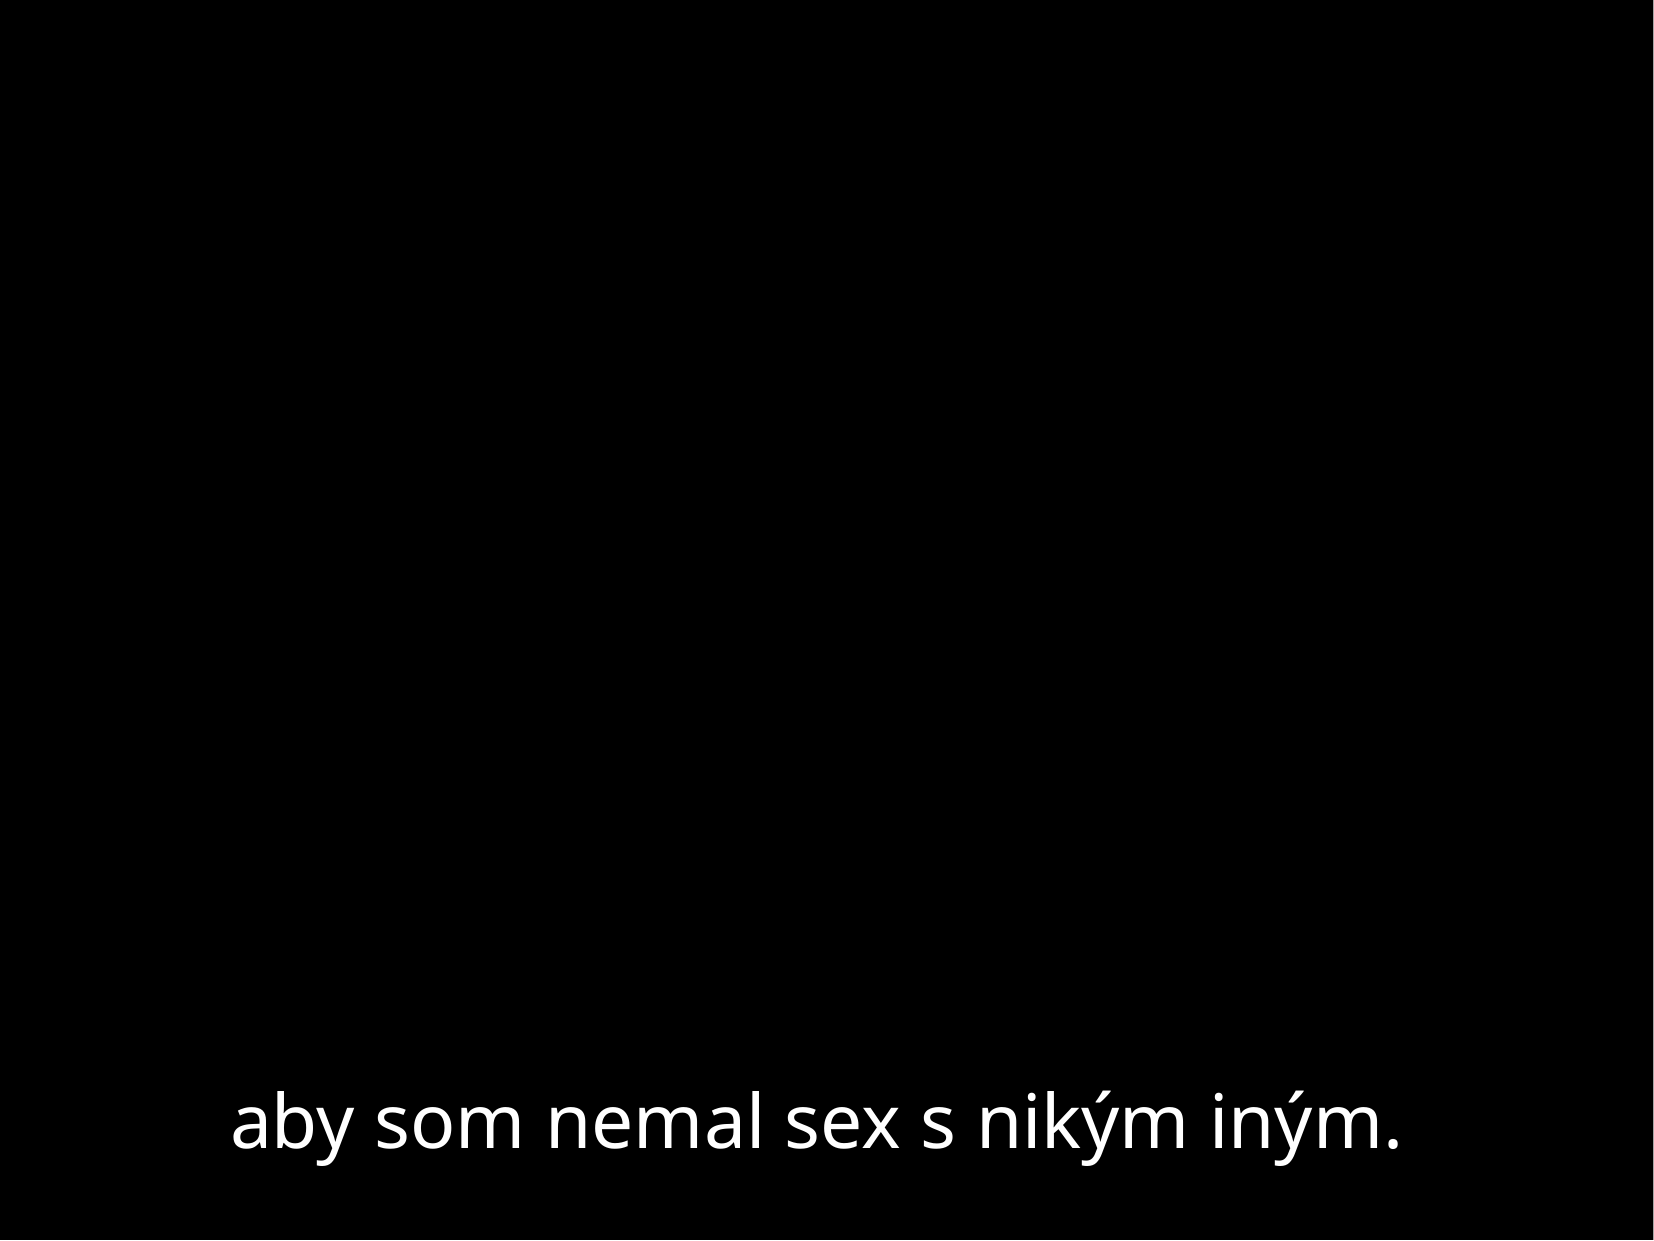

# aby som nemal sex s nikým iným.